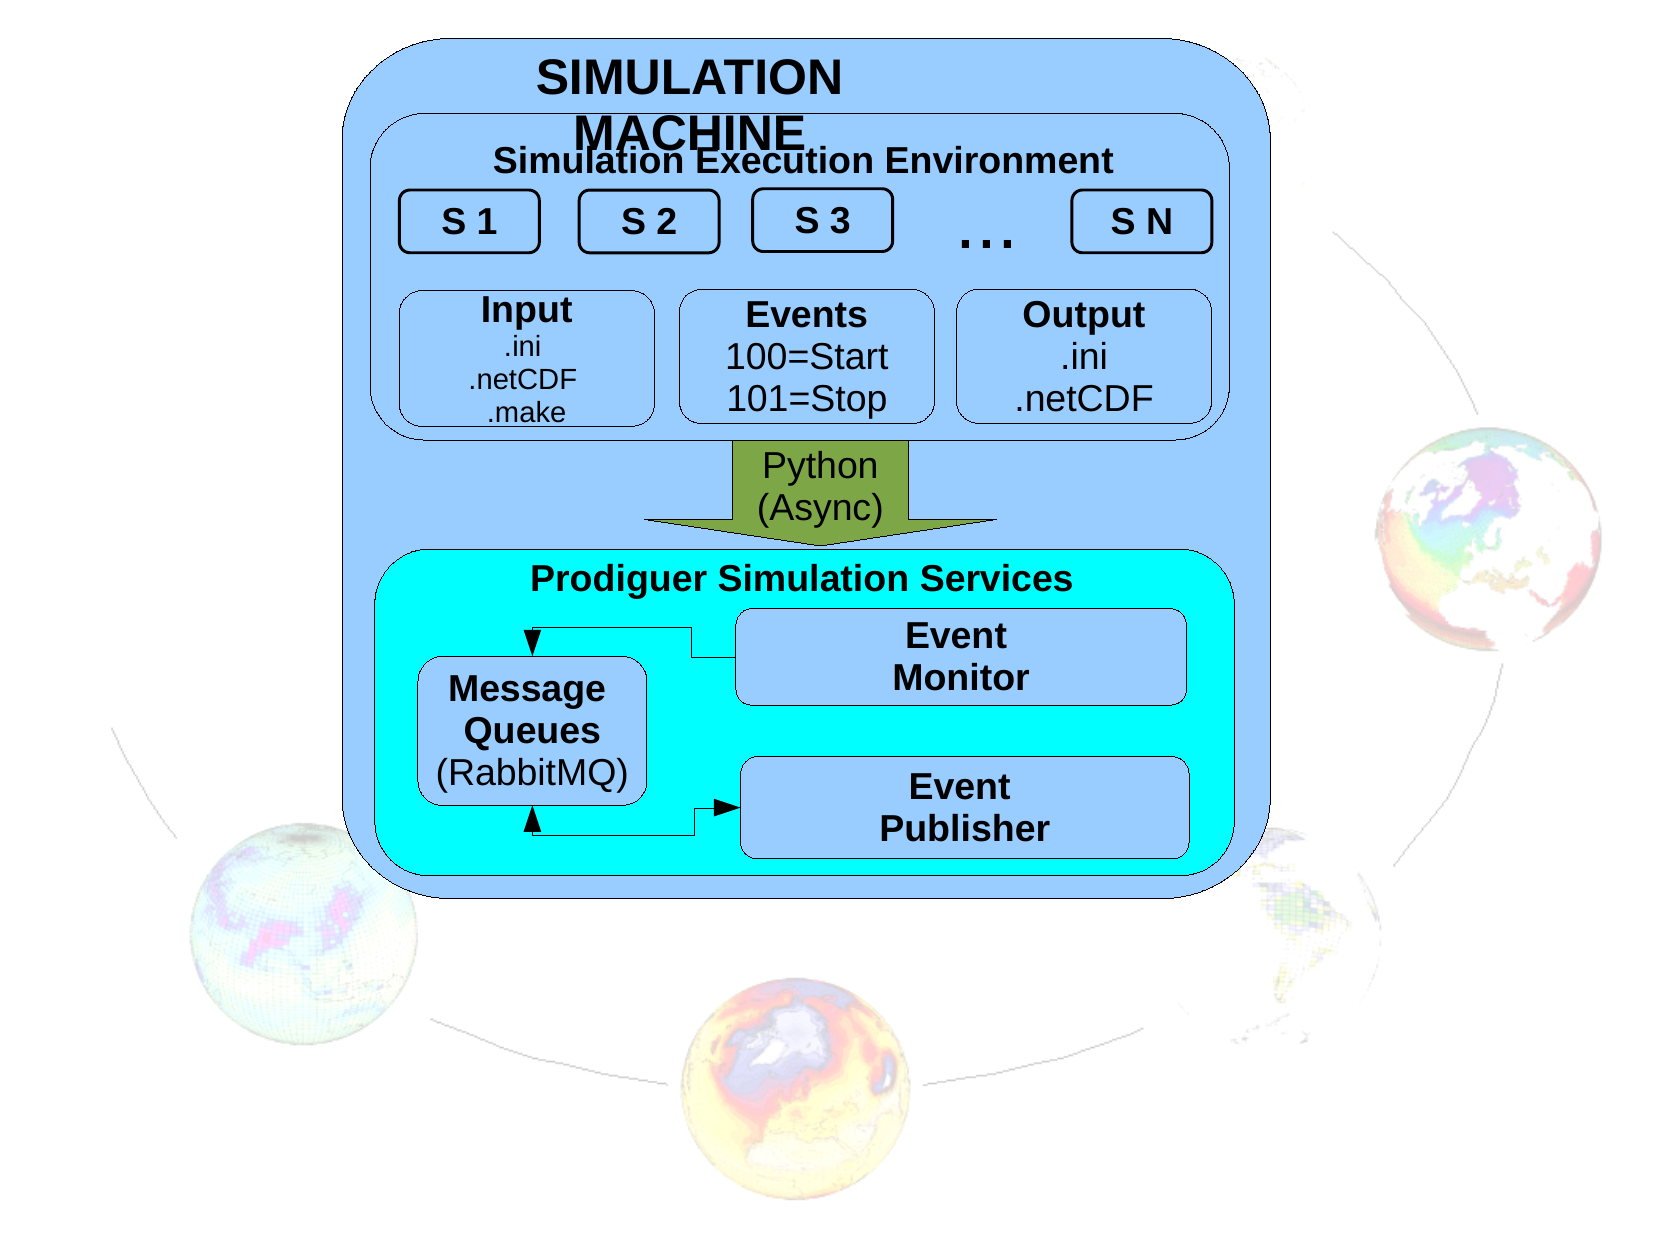

SIMULATION MACHINE
Simulation Execution Environment
...
S 3
S 1
S N
S 2
Output
.ini
.netCDF
Events
100=Start
101=Stop
Input
.ini
.netCDF
.make
Python
(Async)
Prodiguer Simulation Services
Event
Monitor
Message
Queues
(RabbitMQ)
Event
Publisher